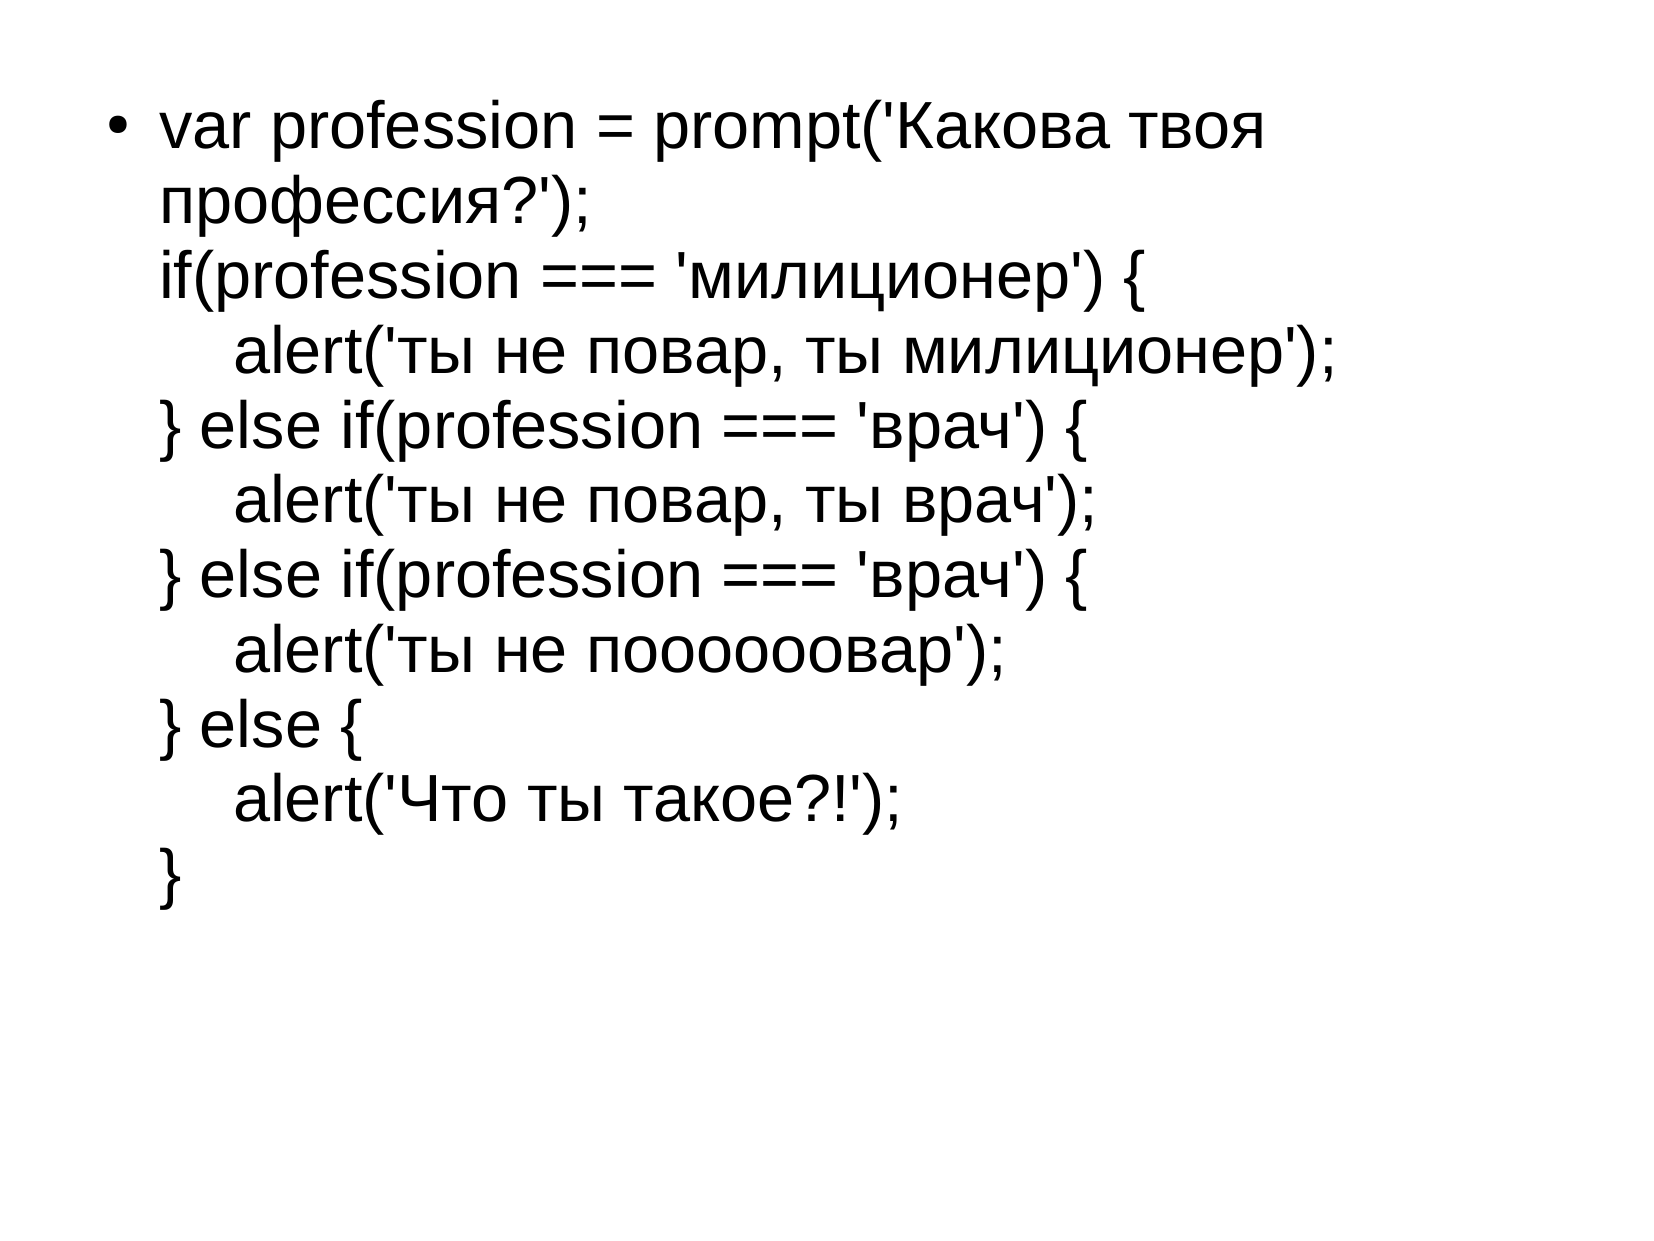

# var profession = prompt('Какова твоя профессия?'); if(profession === 'милиционер') { alert('ты не повар, ты милиционер'); } else if(profession === 'врач') { alert('ты не повар, ты врач'); } else if(profession === 'врач') { alert('ты не поооооовар'); } else { alert('Что ты такое?!'); }